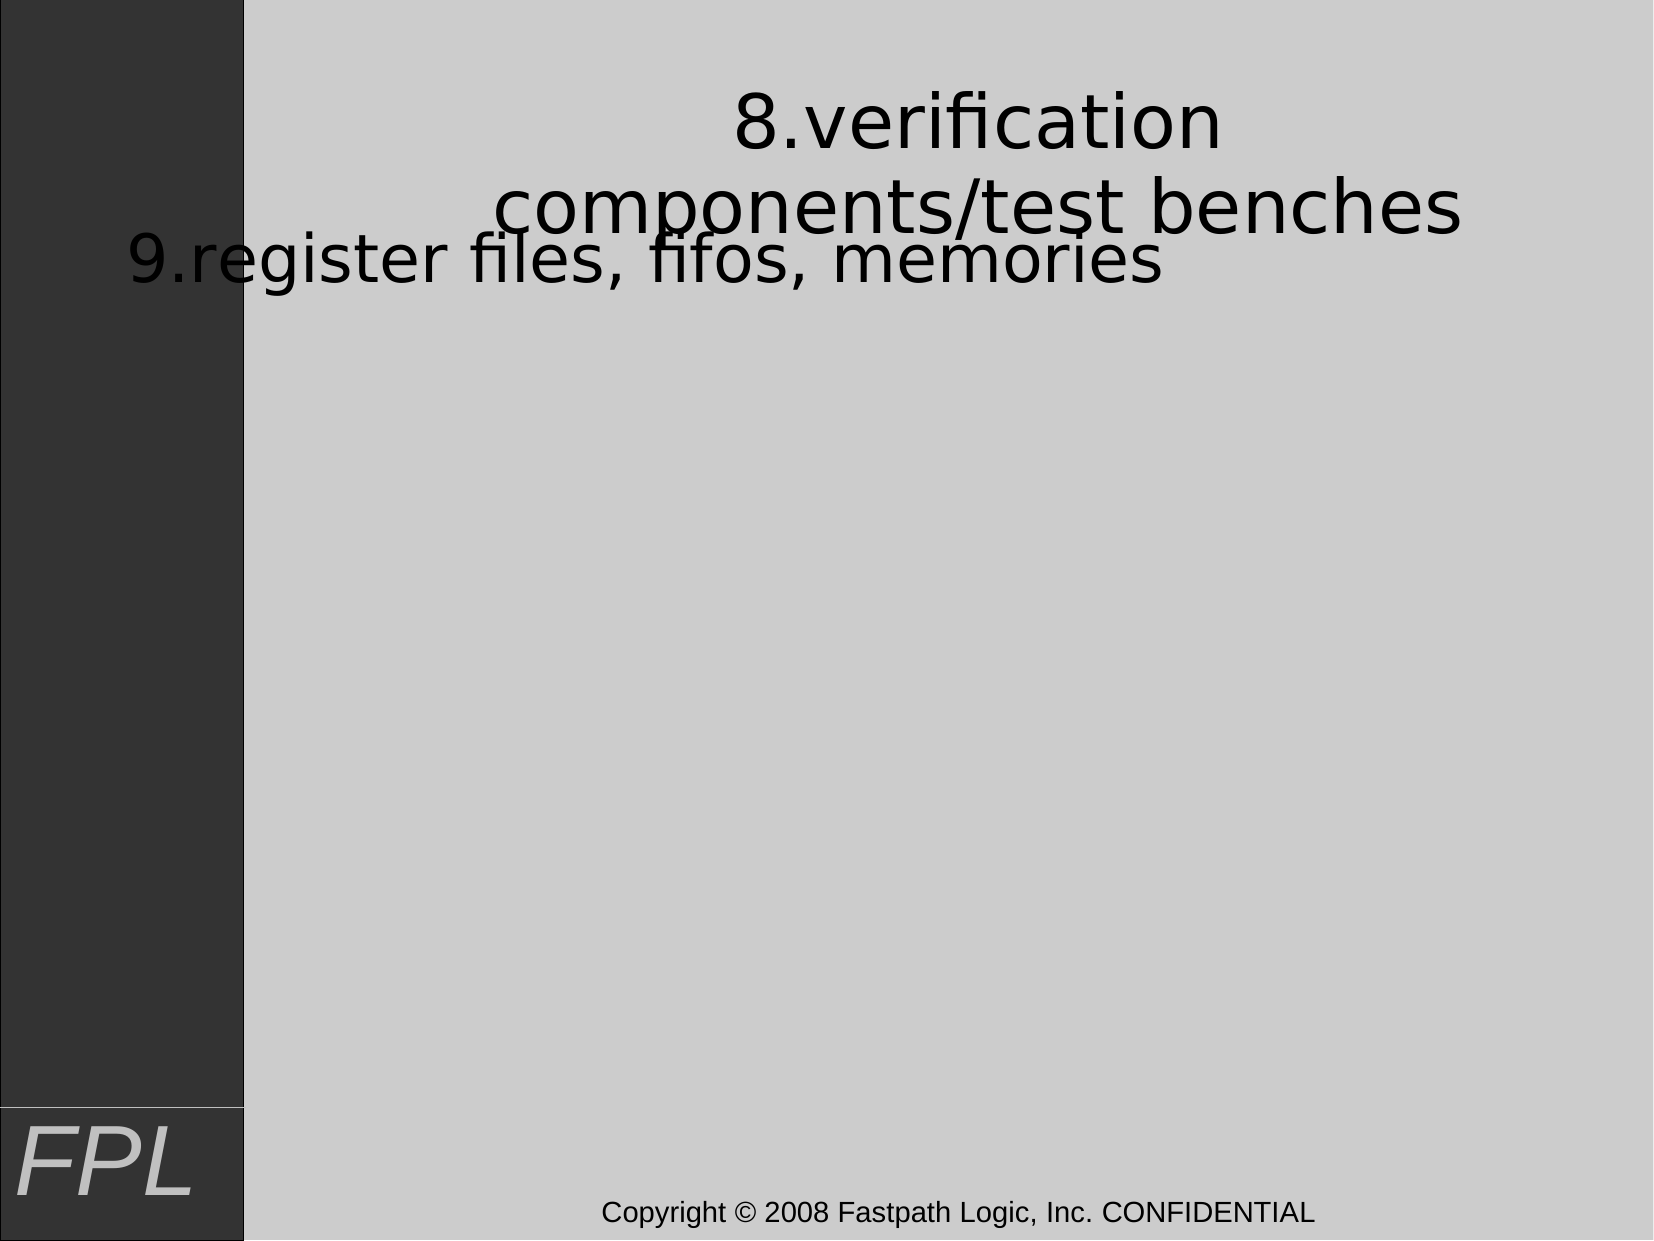

# 8.verification components/test benches
9.register files, fifos, memories